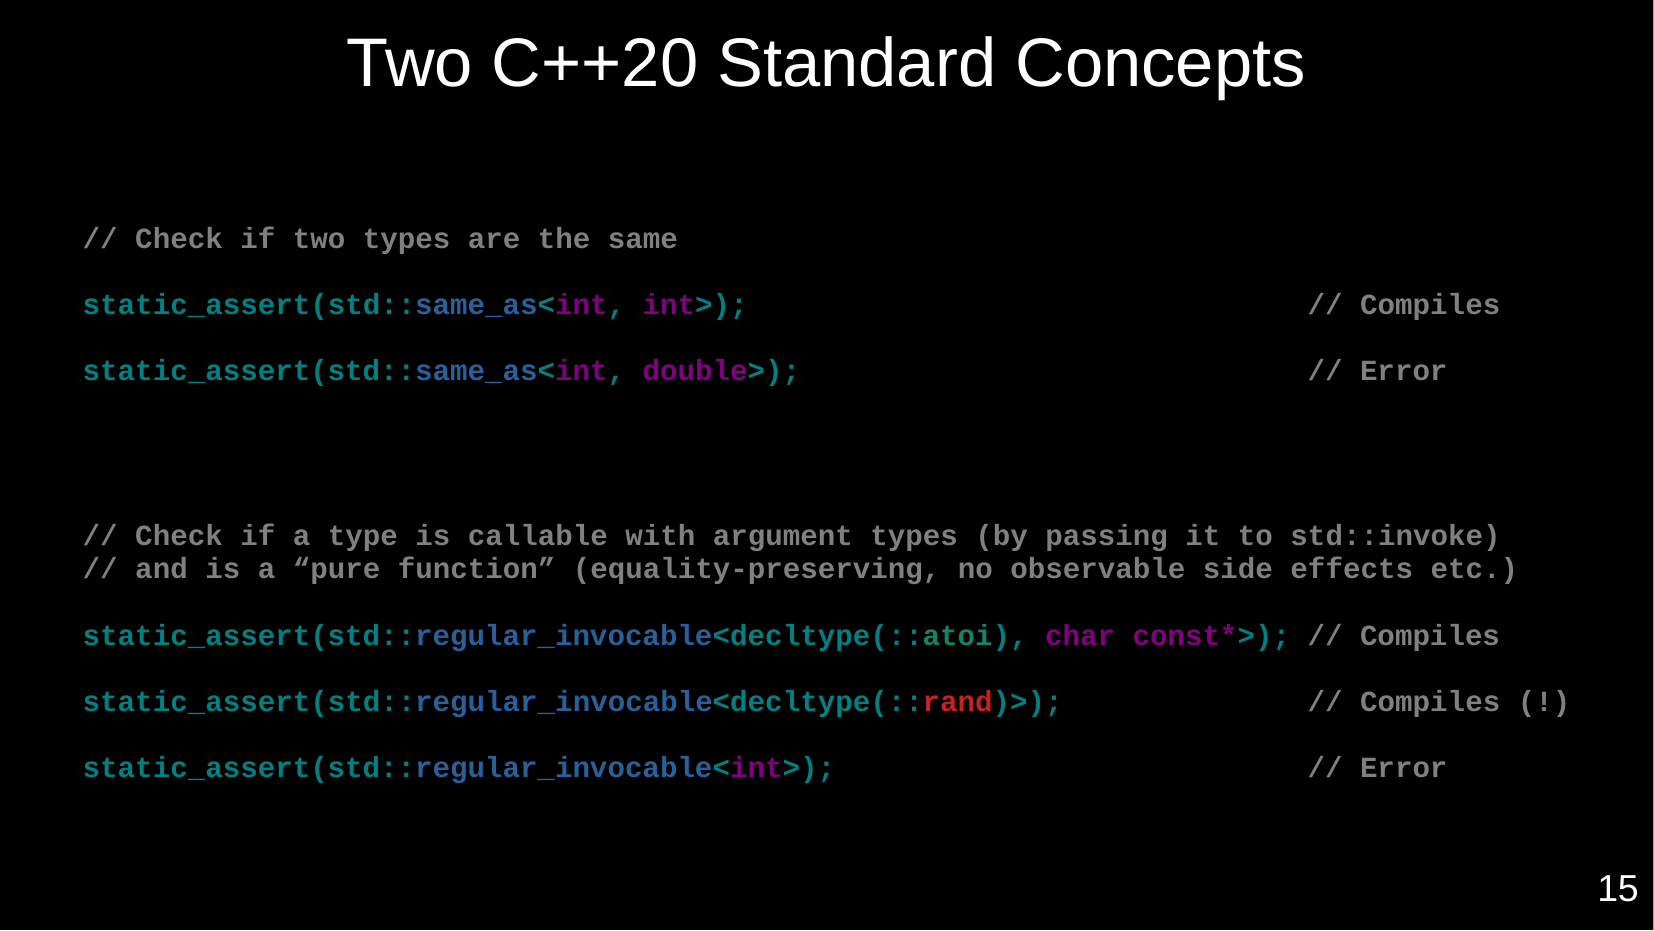

# Two C++20 Standard Concepts
// Check if two types are the same
static_assert(std::same_as<int, int>); // Compiles
static_assert(std::same_as<int, double>); // Error
// Check if a type is callable with argument types (by passing it to std::invoke)
// and is a “pure function” (equality-preserving, no observable side effects etc.)
static_assert(std::regular_invocable<decltype(::atoi), char const*>); // Compiles
static_assert(std::regular_invocable<decltype(::rand)>); // Compiles (!)
static_assert(std::regular_invocable<int>); // Error